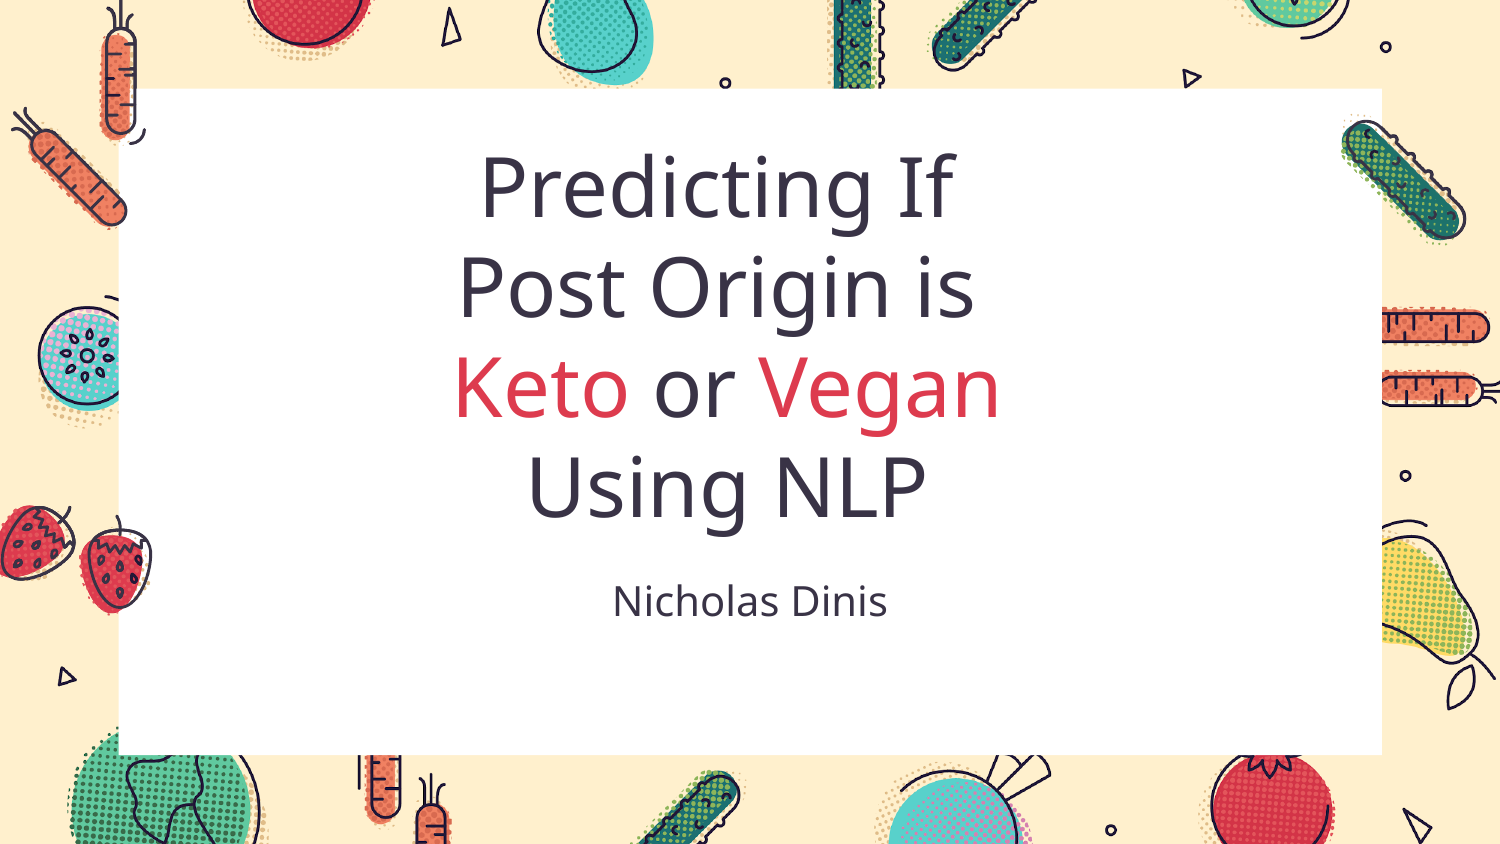

# Predicting If Post Origin is Keto or Vegan Using NLP
Nicholas Dinis